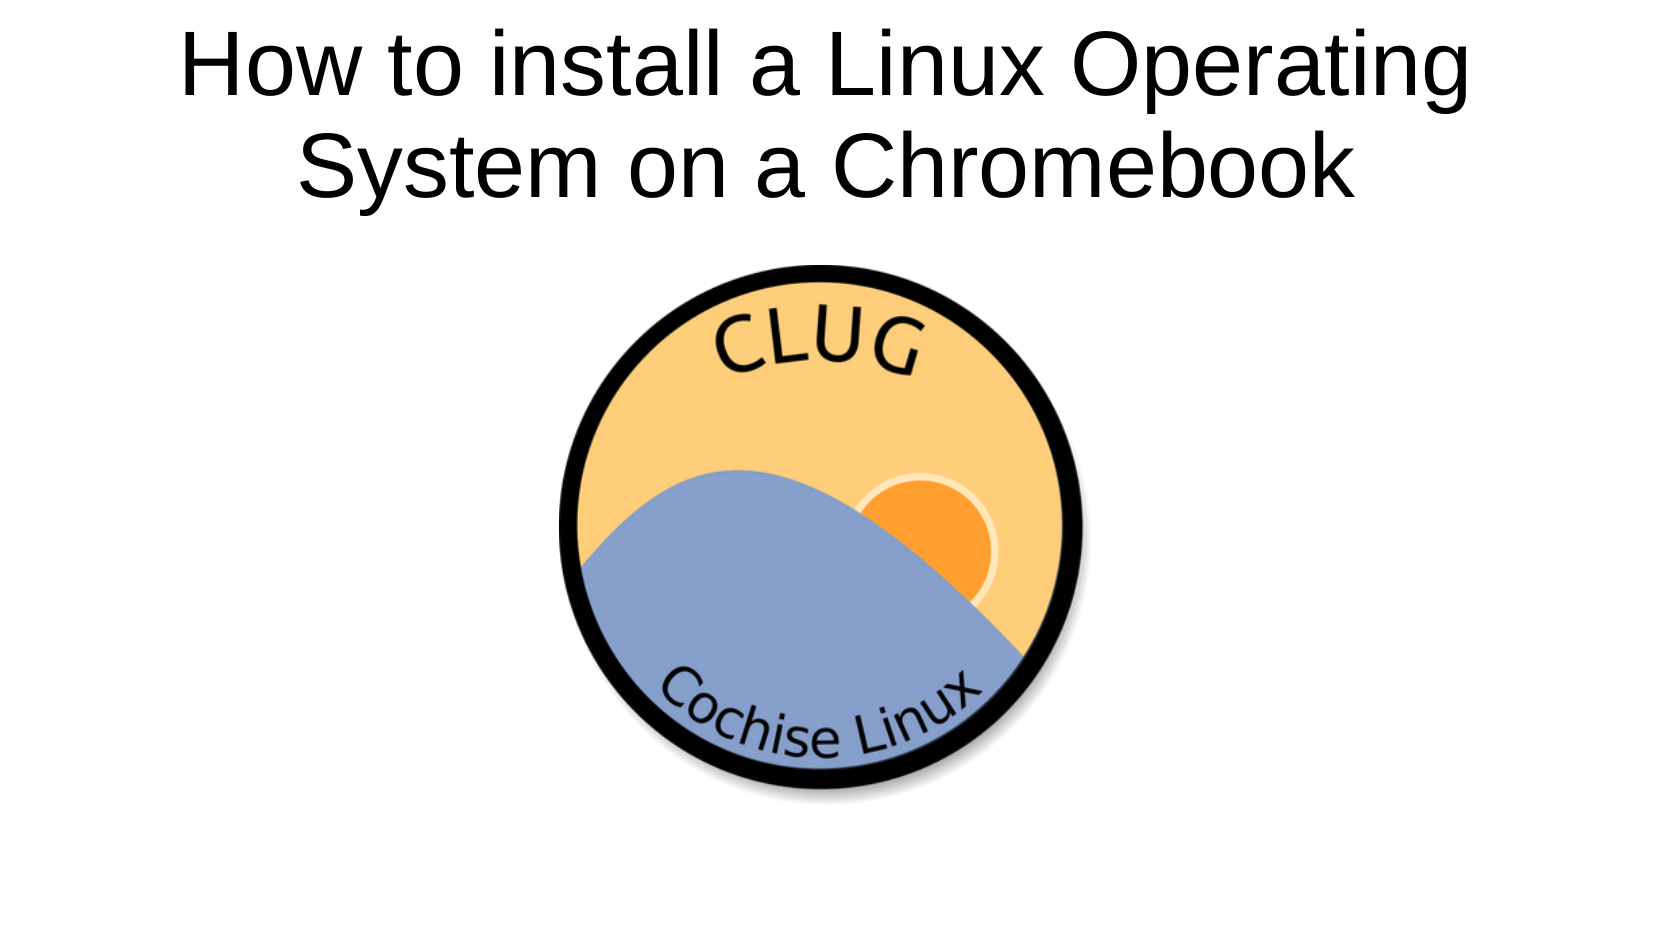

# How to install a Linux Operating System on a Chromebook